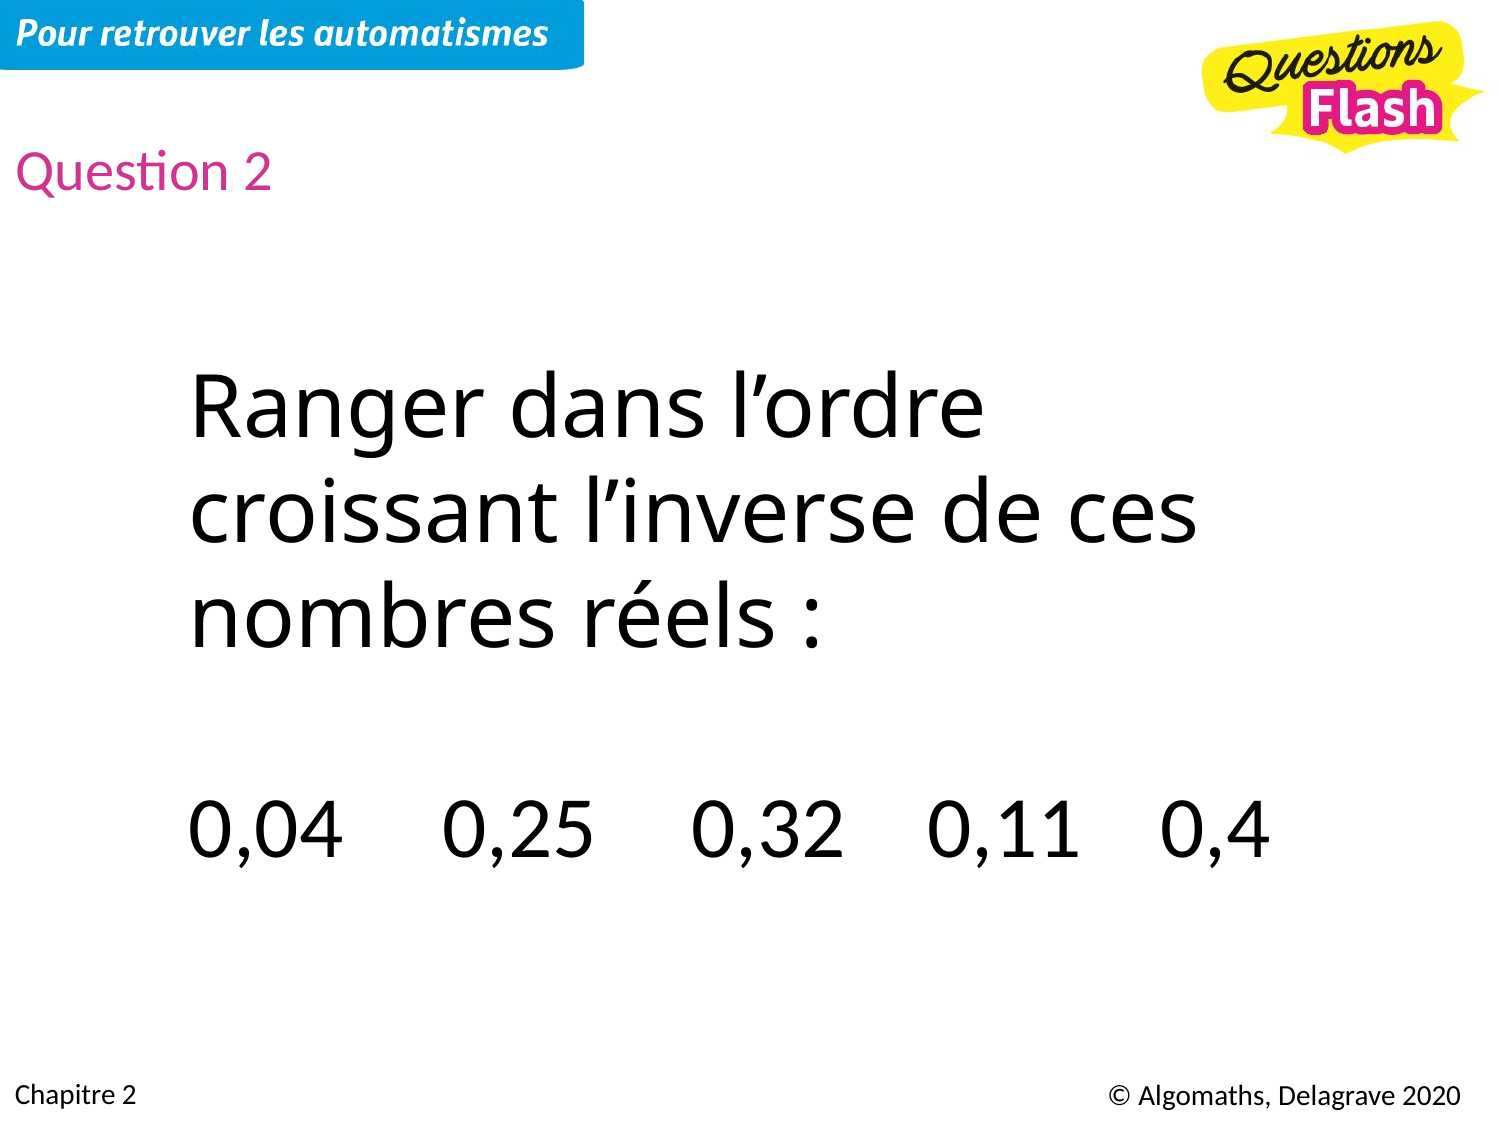

Question 2
Ranger dans l’ordre croissant l’inverse de ces nombres réels :
0,04 0,25	 0,32 	0,11 0,4